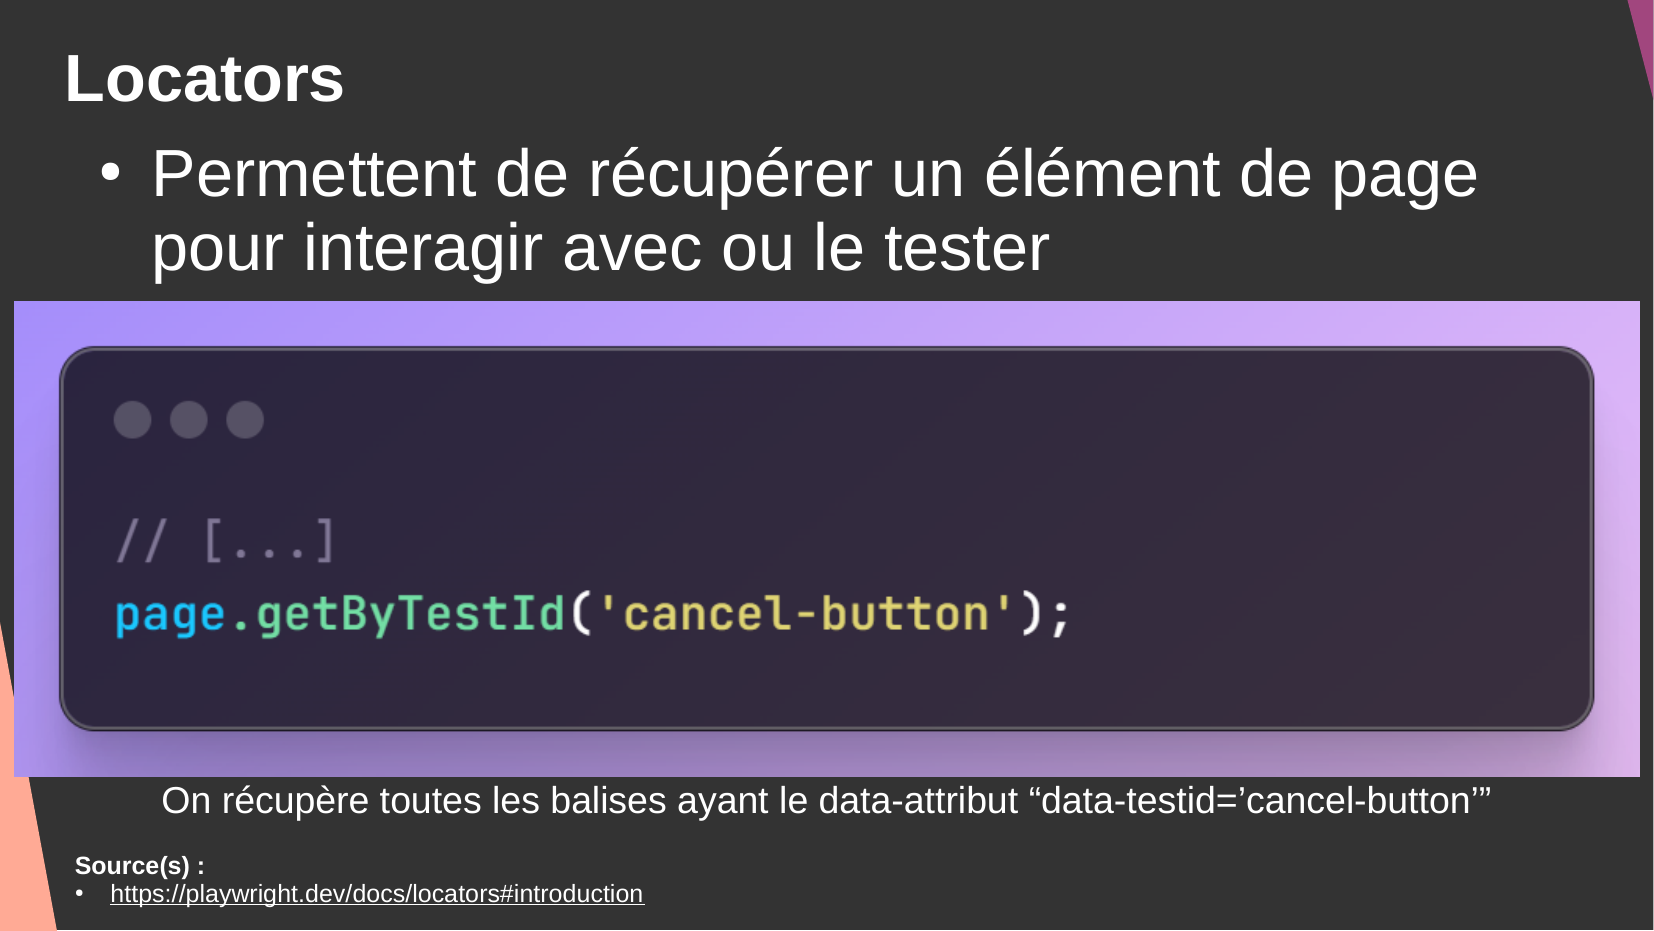

# Locators
Permettent de récupérer un élément de page pour interagir avec ou le tester
On récupère toutes les balises ayant le data-attribut “data-testid=’cancel-button’”
Source(s) :
https://playwright.dev/docs/locators#introduction